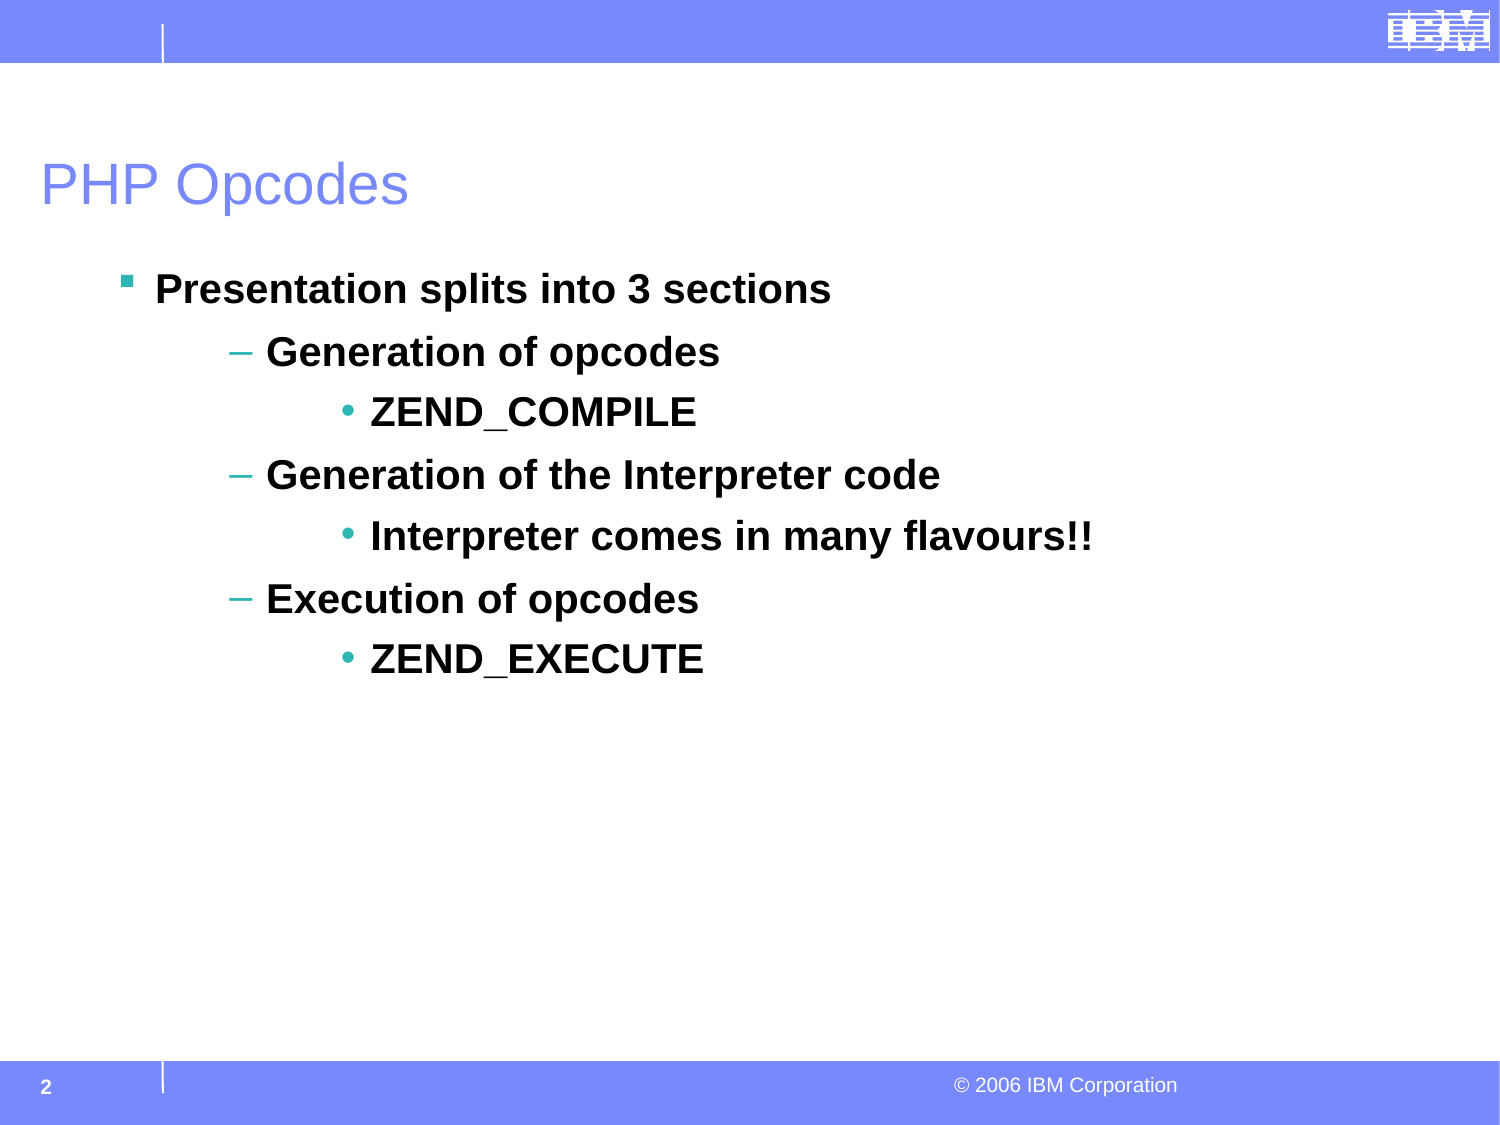

# PHP Opcodes
Presentation splits into 3 sections
Generation of opcodes
ZEND_COMPILE
Generation of the Interpreter code
Interpreter comes in many flavours!!
Execution of opcodes
ZEND_EXECUTE